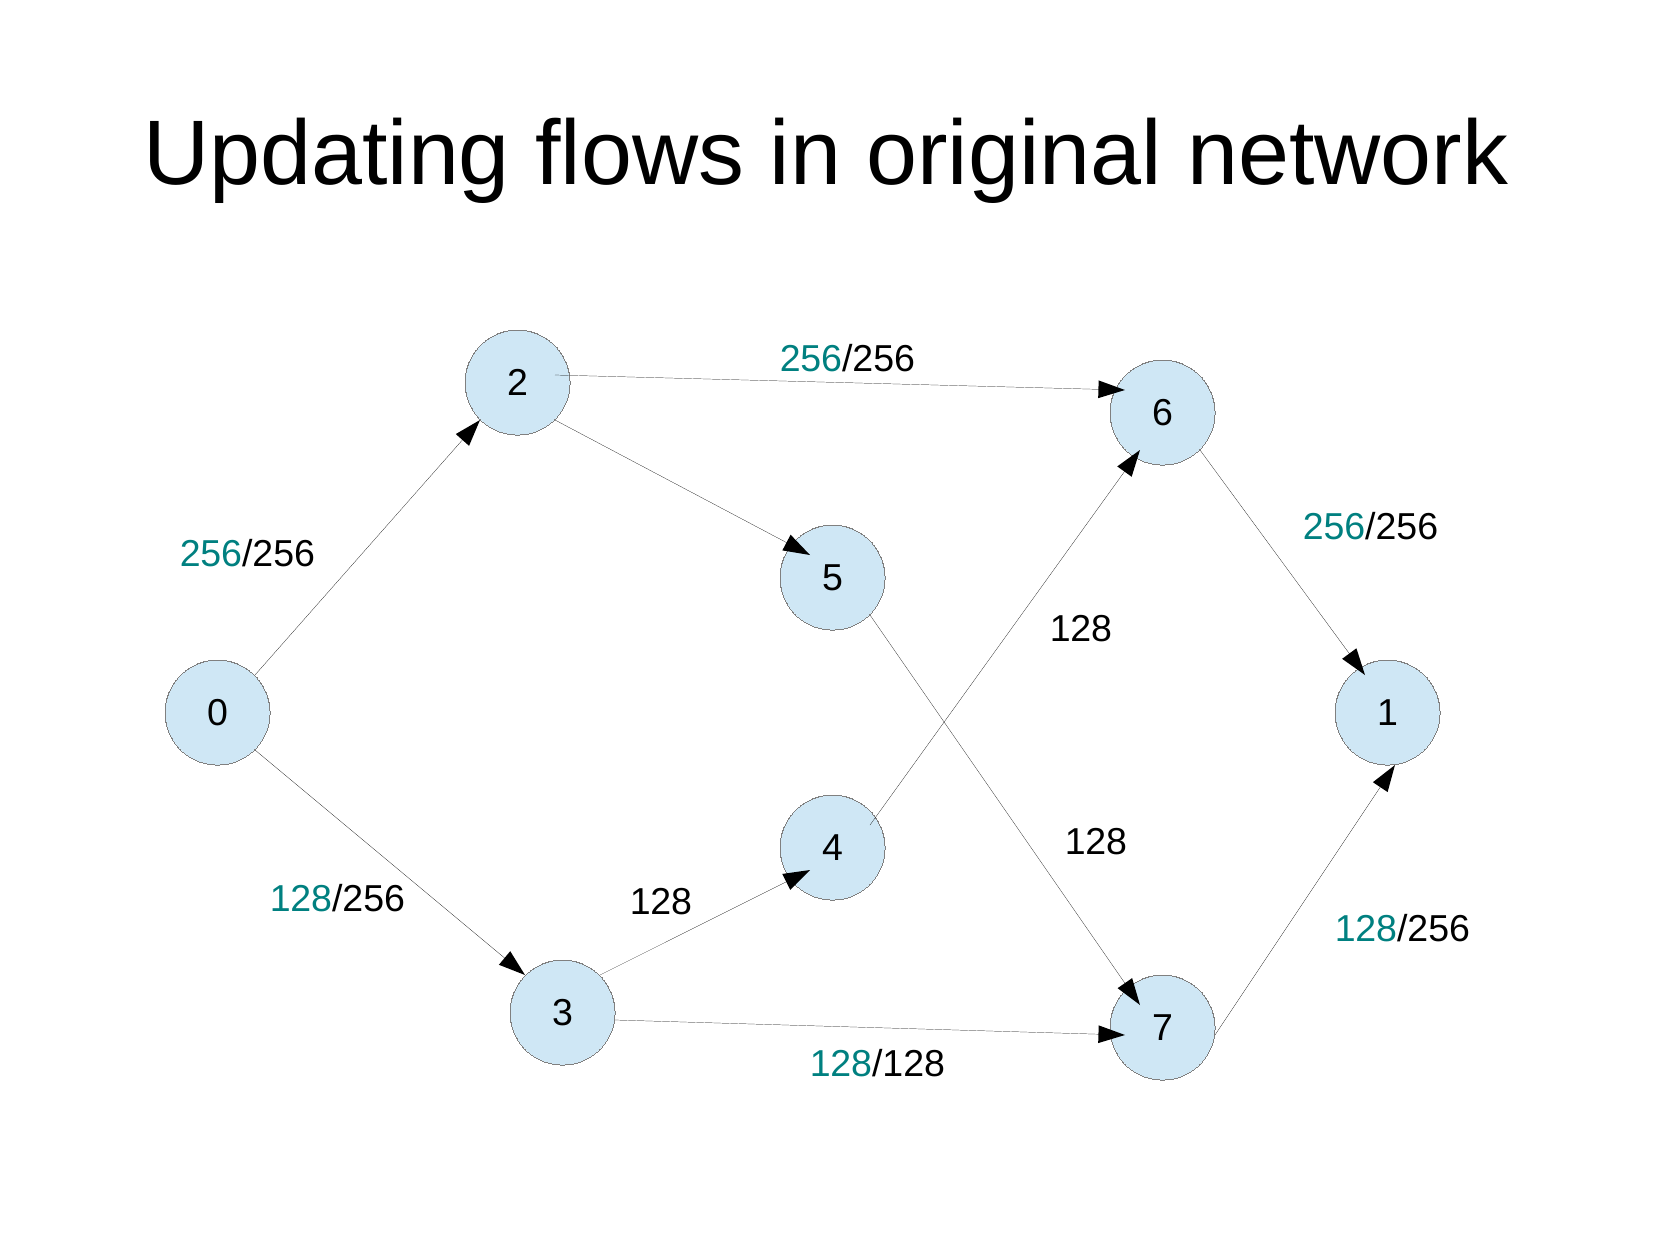

# Updating flows in original network
2
256/256
6
256/256
256/256
5
128
0
1
4
128
128/256
128
128/256
3
7
128/128